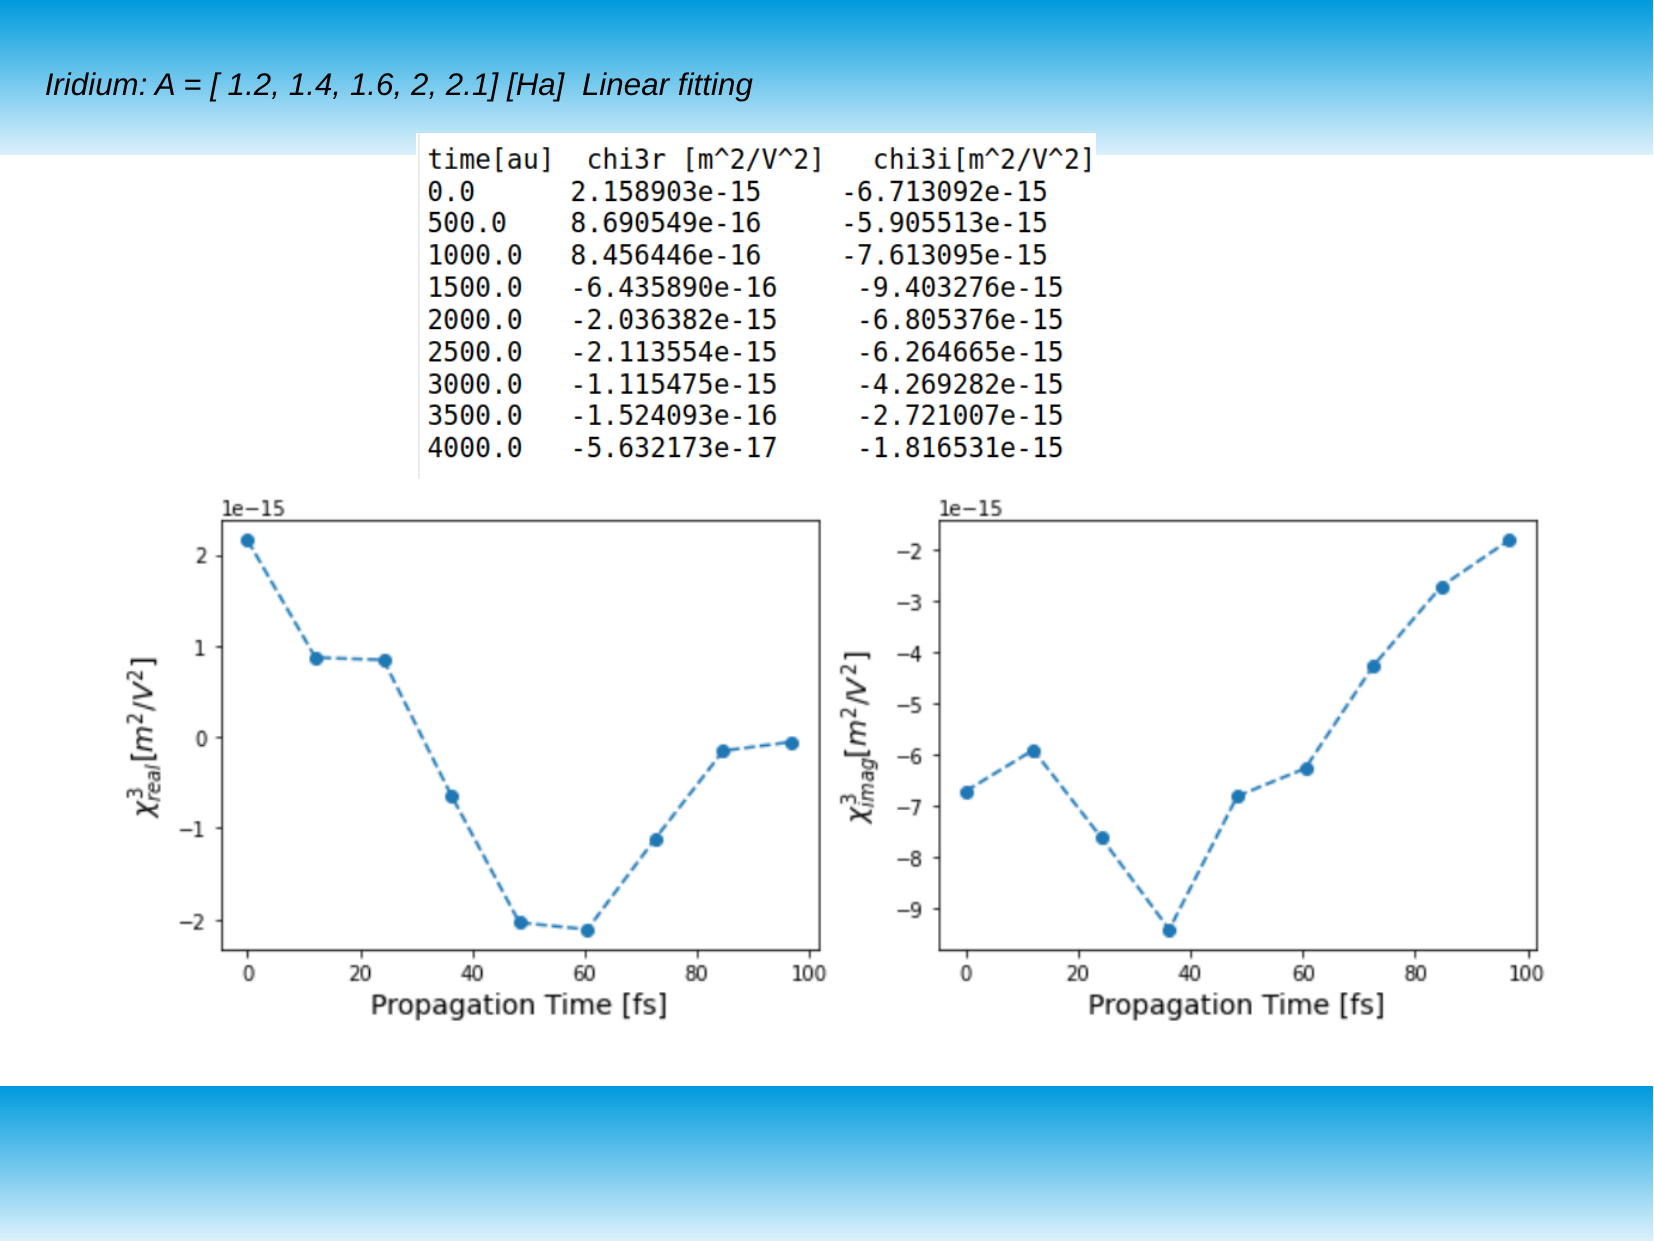

Iridium: A = [ 1.2, 1.4, 1.6, 2, 2.1] [Ha] Linear fitting